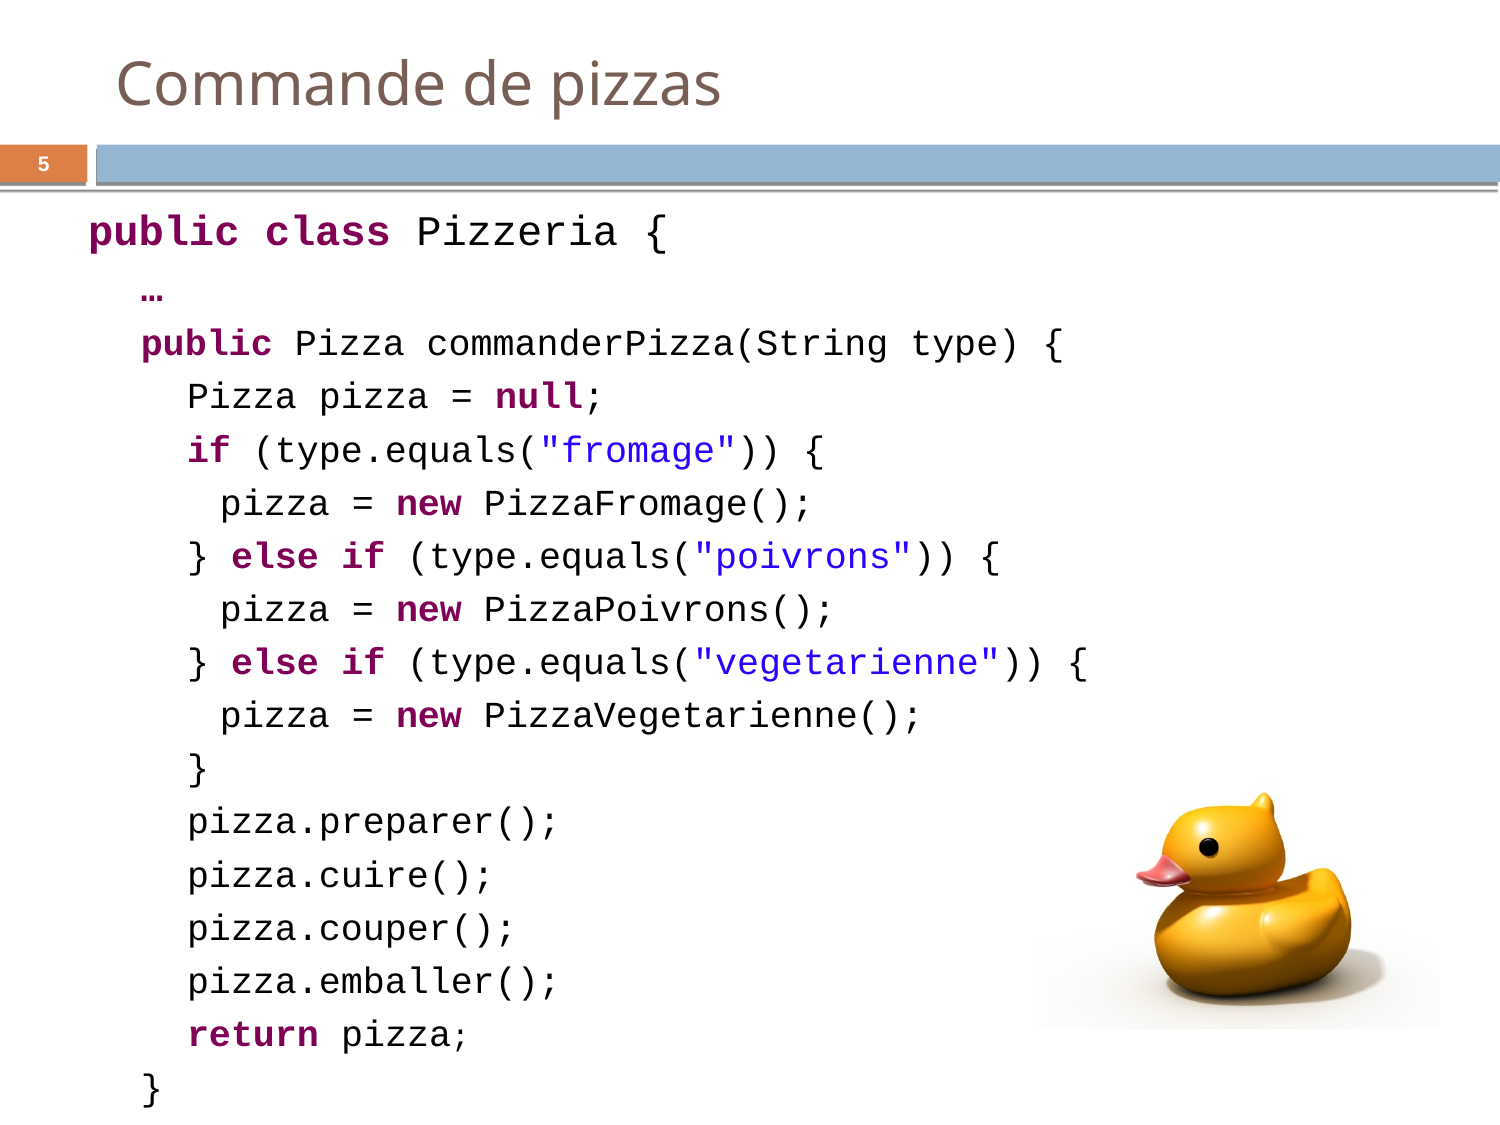

# Commande de pizzas
public class Pizzeria {
…
public Pizza commanderPizza(String type) {
Pizza pizza = null;
if (type.equals("fromage")) {
	pizza = new PizzaFromage();
} else if (type.equals("poivrons")) {
	pizza = new PizzaPoivrons();
} else if (type.equals("vegetarienne")) {
	pizza = new PizzaVegetarienne();
}
pizza.preparer();
pizza.cuire();
pizza.couper();
pizza.emballer();
return pizza;
}